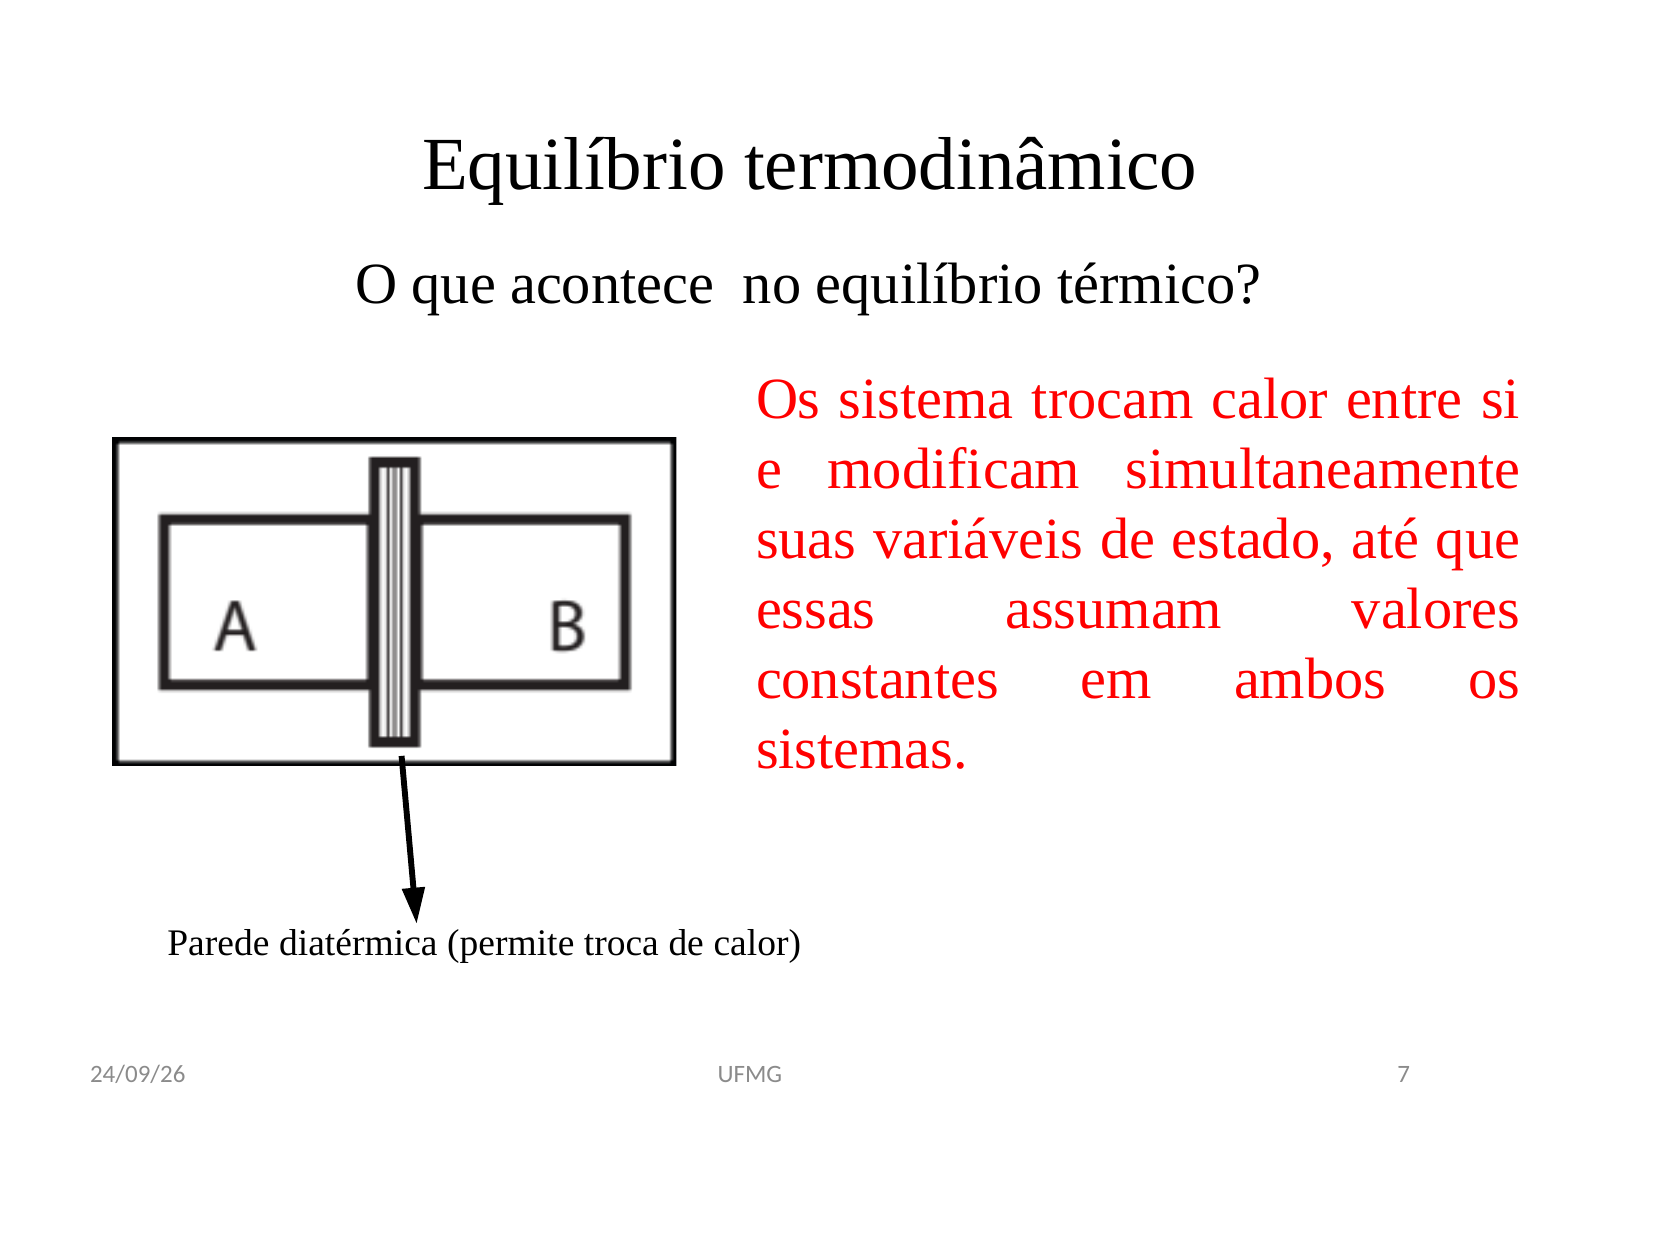

Equilíbrio termodinâmico
O que acontece no equilíbrio térmico?
 Sistemas isolados
Os sistema trocam calor entre si e modificam simultaneamente suas variáveis de estado, até que essas assumam valores constantes em ambos os sistemas.
 Parede diatérmica (permite troca de calor)
UFMG
2